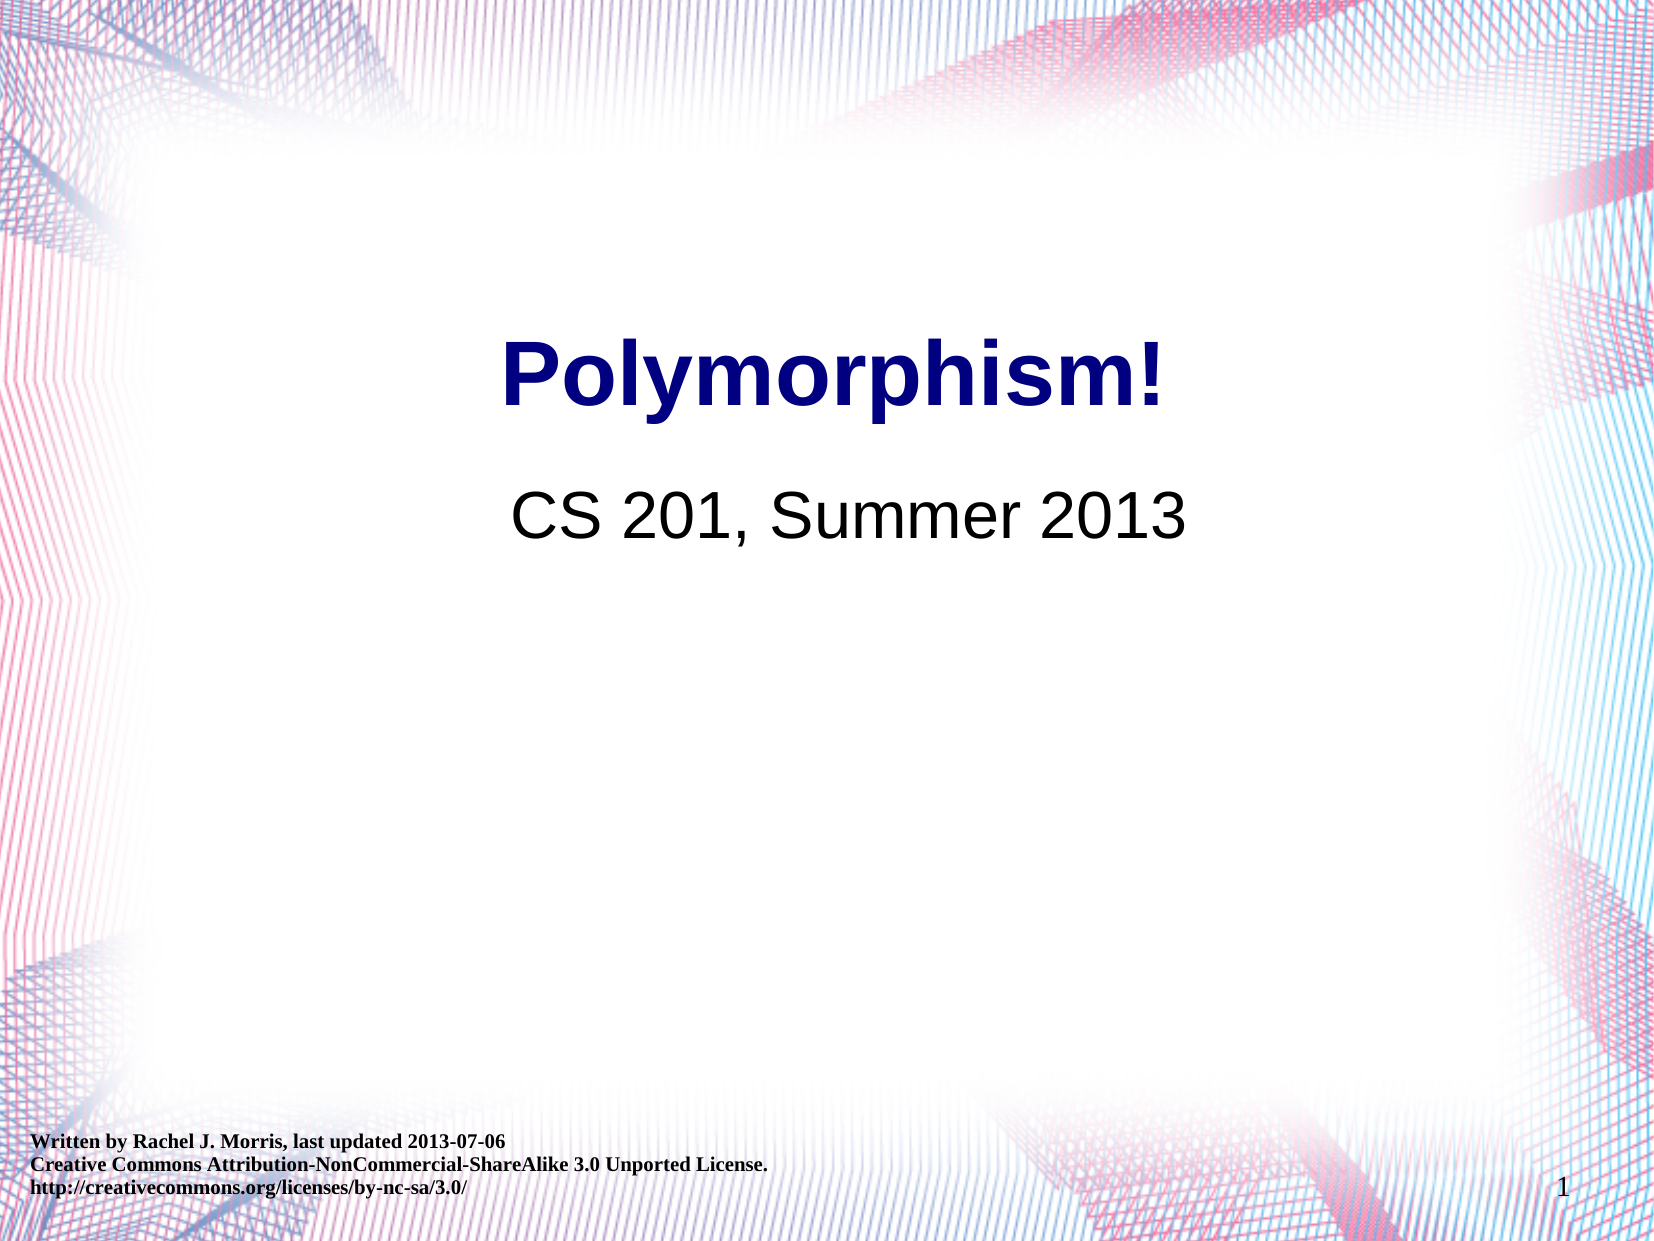

# Polymorphism!
CS 201, Summer 2013
1